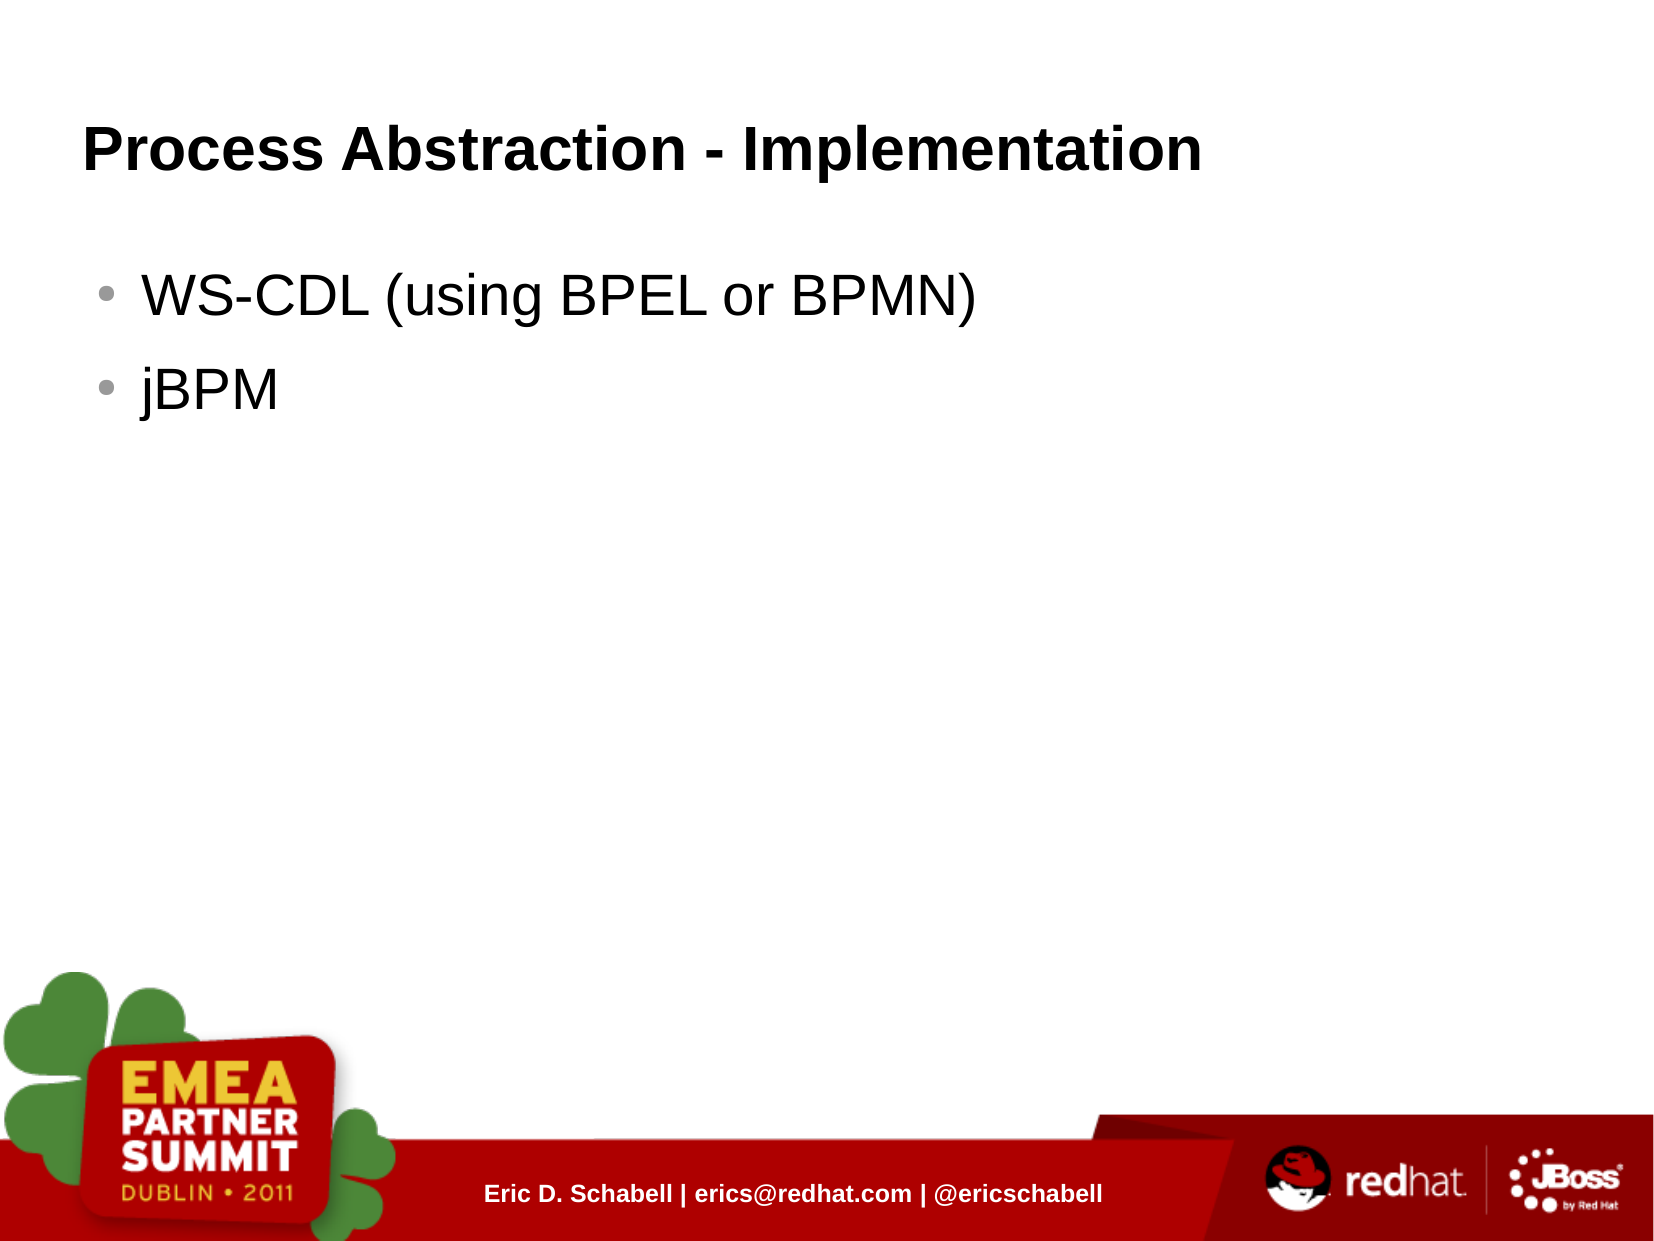

# Process Abstraction - Implementation
WS-CDL (using BPEL or BPMN)
jBPM